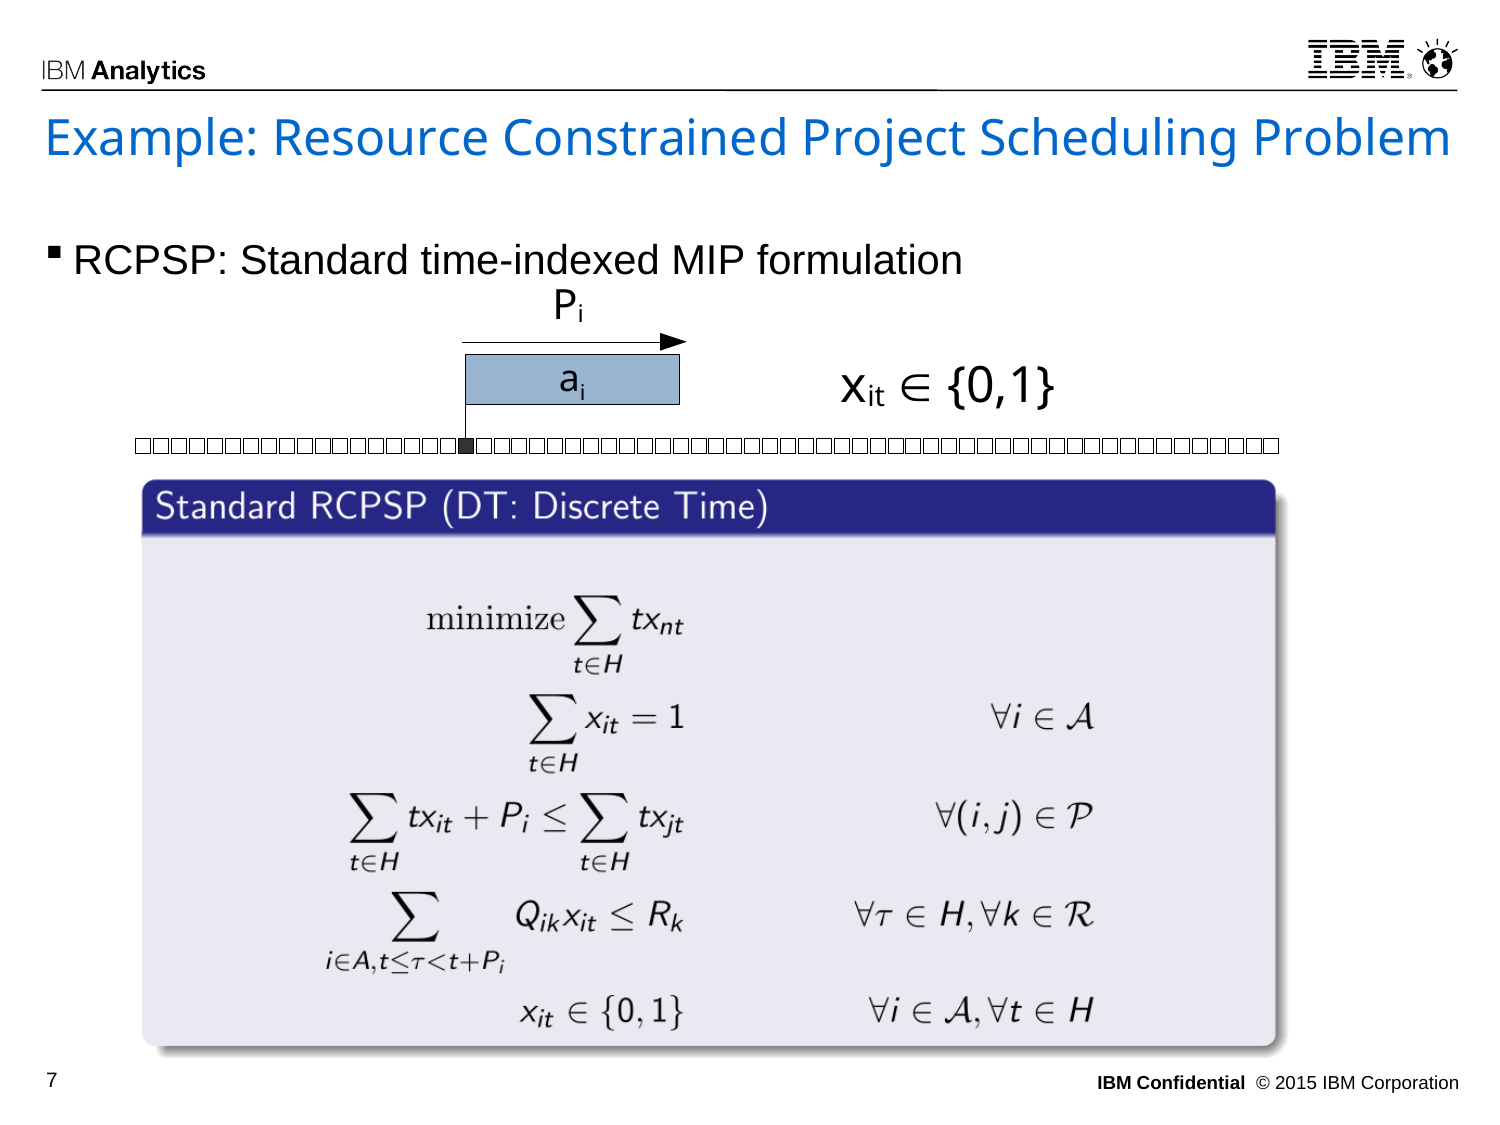

# Example: Resource Constrained Project Scheduling Problem
RCPSP: Standard time-indexed MIP formulation
Pi
xit  {0,1}
ai